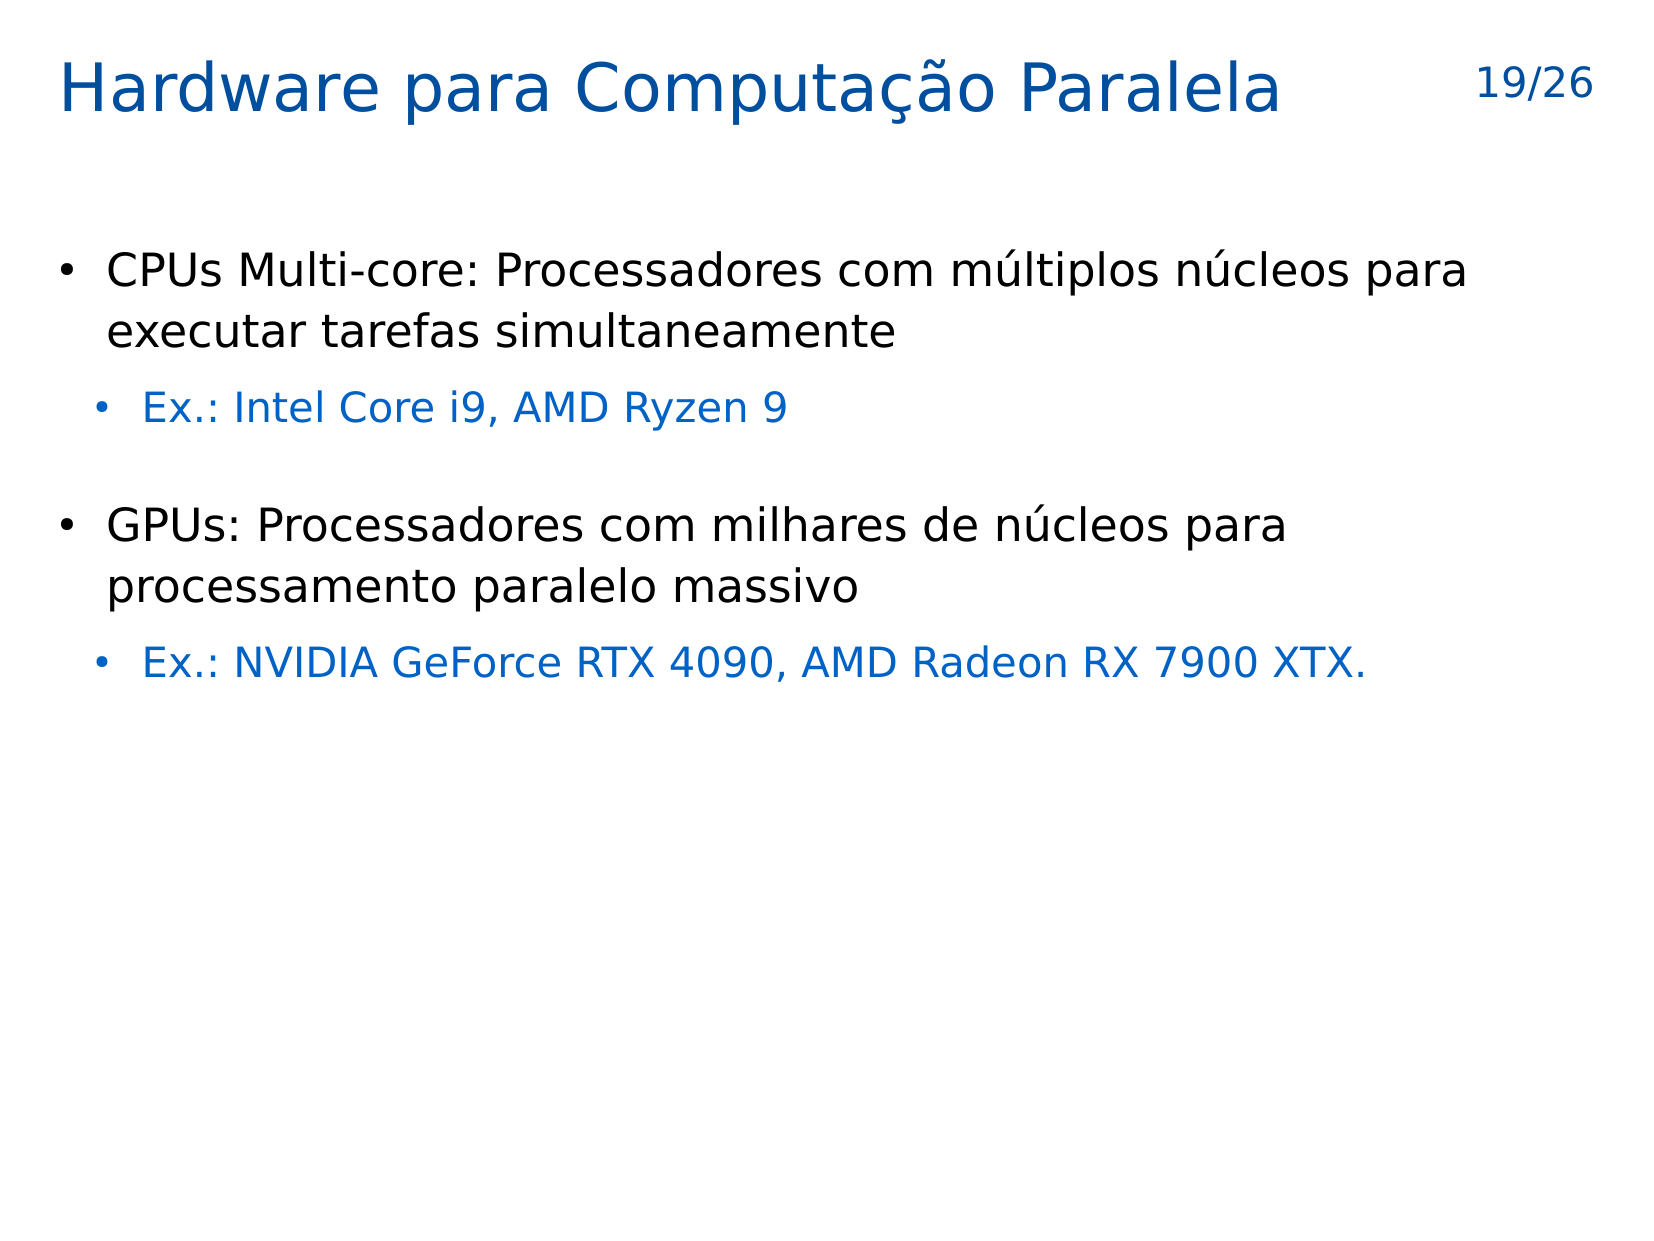

# Hardware para Computação Paralela
19
CPUs Multi-core: Processadores com múltiplos núcleos para executar tarefas simultaneamente
Ex.: Intel Core i9, AMD Ryzen 9
GPUs: Processadores com milhares de núcleos para processamento paralelo massivo
Ex.: NVIDIA GeForce RTX 4090, AMD Radeon RX 7900 XTX.